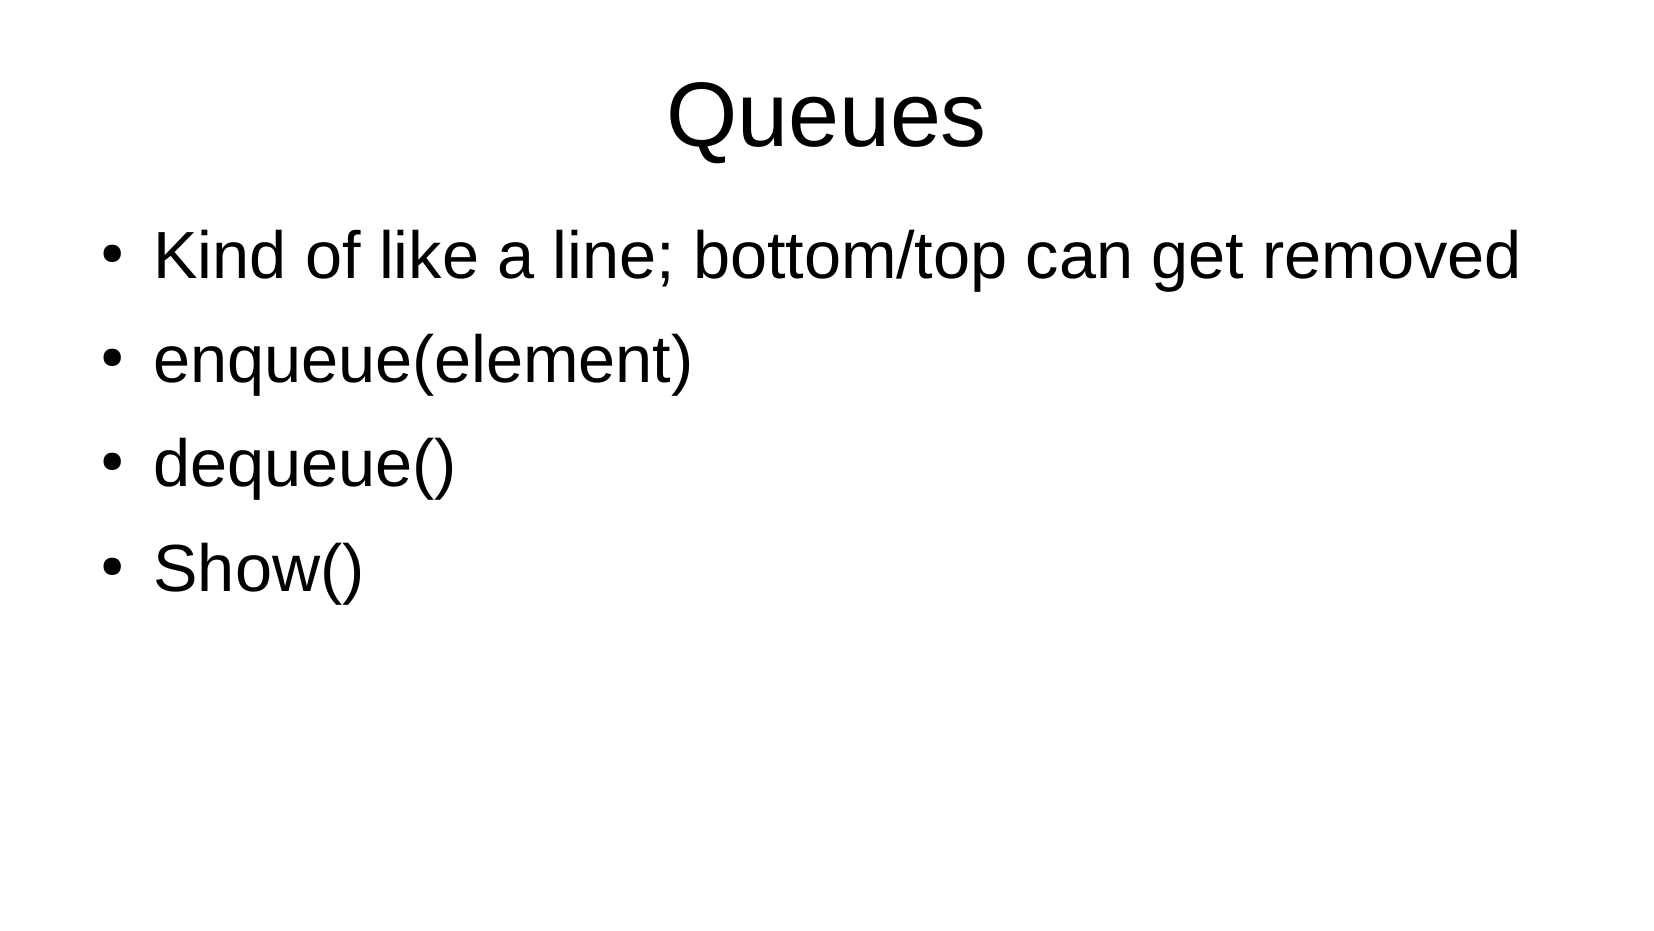

# Queues
Kind of like a line; bottom/top can get removed
enqueue(element)
dequeue()
Show()